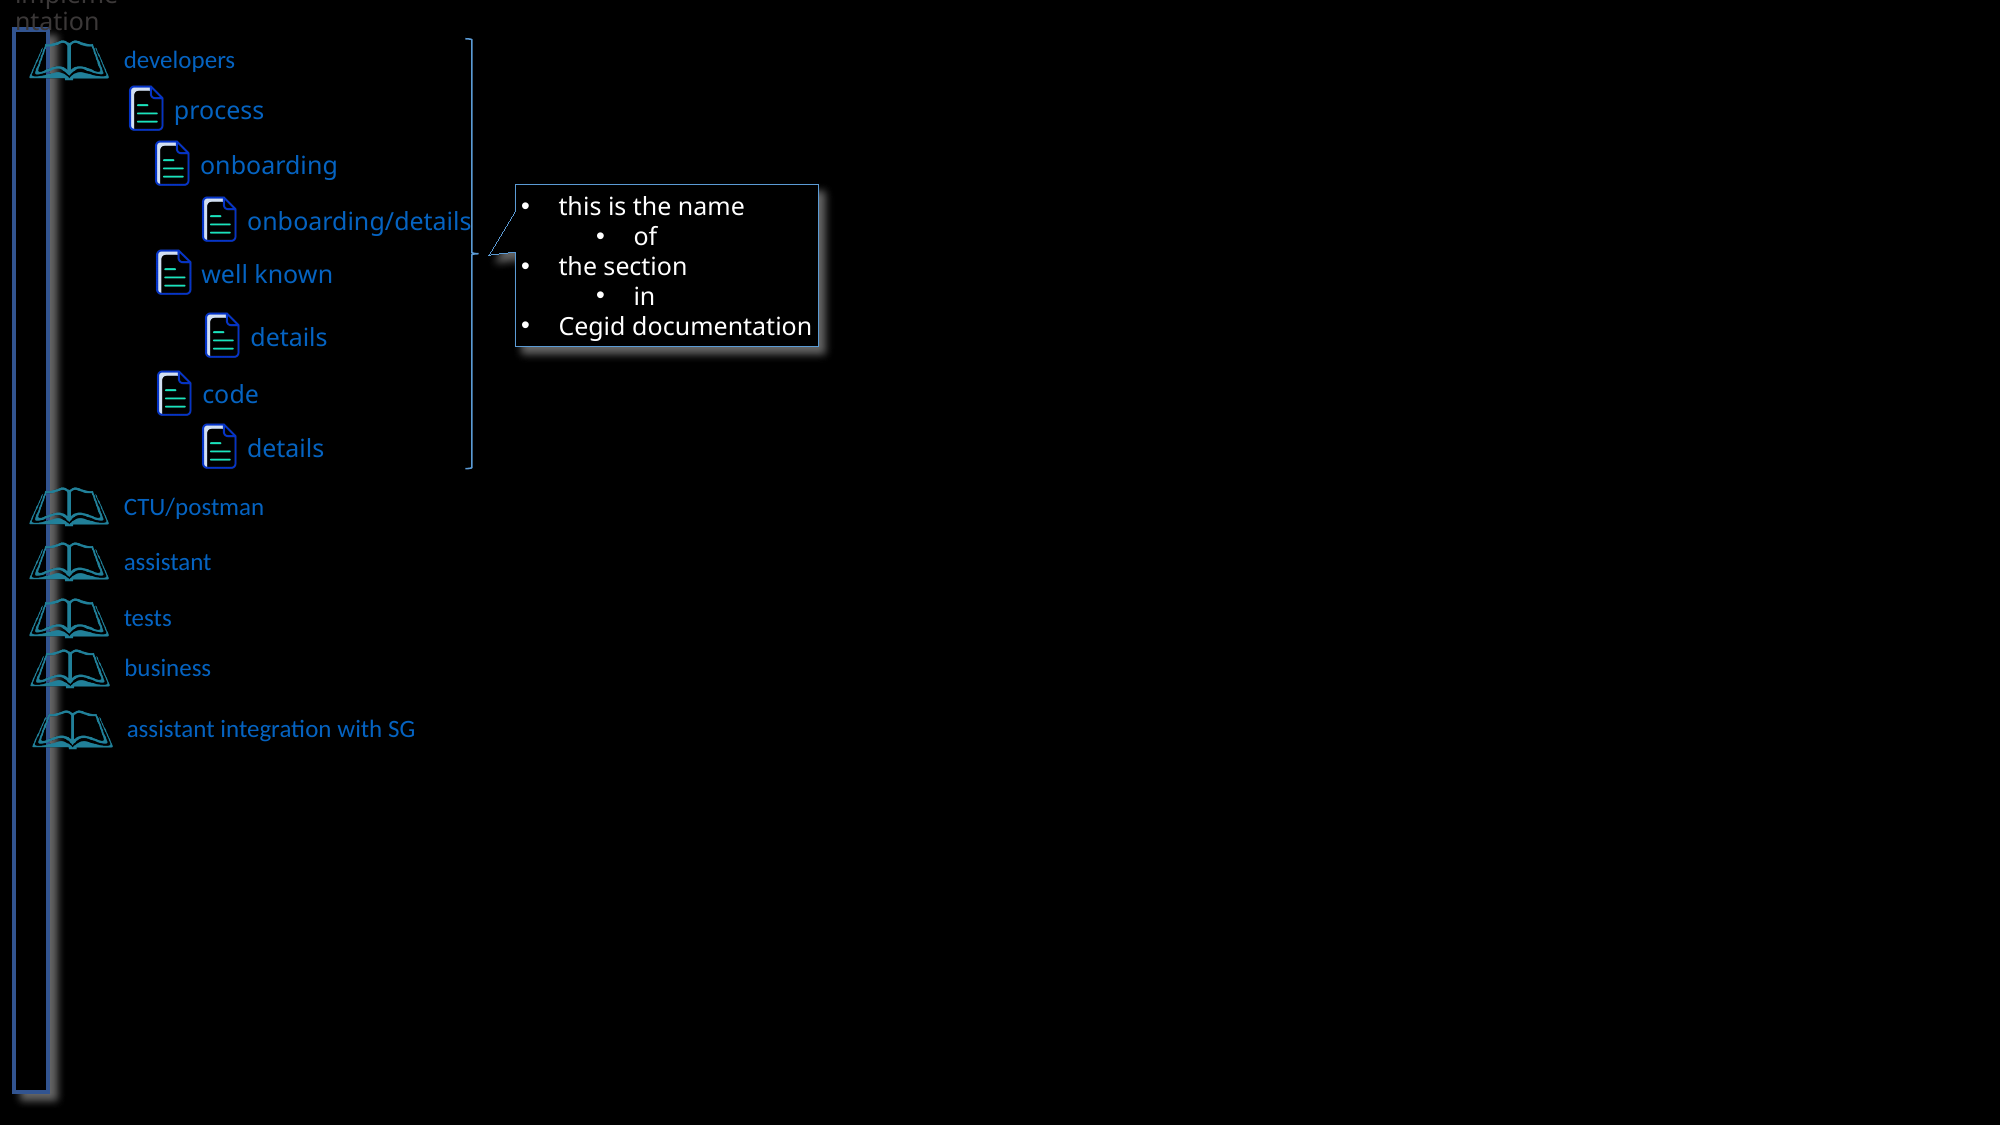

# 1.1.3 implementation
developers
process
onboarding
this is the name
of
the section
in
Cegid documentation
onboarding/details
well known
details
code
details
CTU/postman
assistant
tests
business
assistant integration with SG